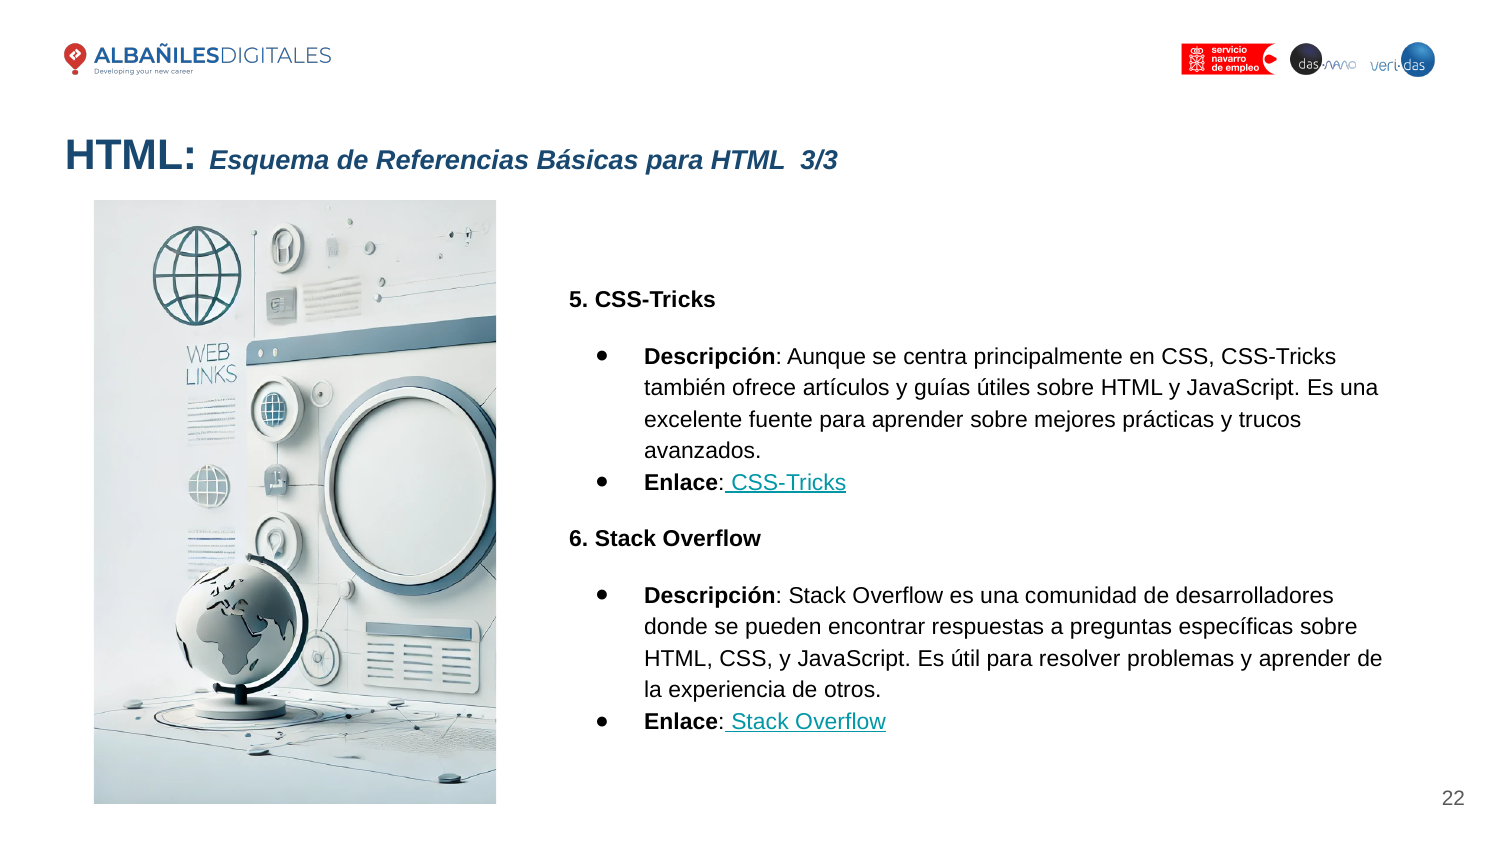

HTML: Esquema de Referencias Básicas para HTML 3/3
5. CSS-Tricks
Descripción: Aunque se centra principalmente en CSS, CSS-Tricks también ofrece artículos y guías útiles sobre HTML y JavaScript. Es una excelente fuente para aprender sobre mejores prácticas y trucos avanzados.
Enlace: CSS-Tricks
6. Stack Overflow
Descripción: Stack Overflow es una comunidad de desarrolladores donde se pueden encontrar respuestas a preguntas específicas sobre HTML, CSS, y JavaScript. Es útil para resolver problemas y aprender de la experiencia de otros.
Enlace: Stack Overflow